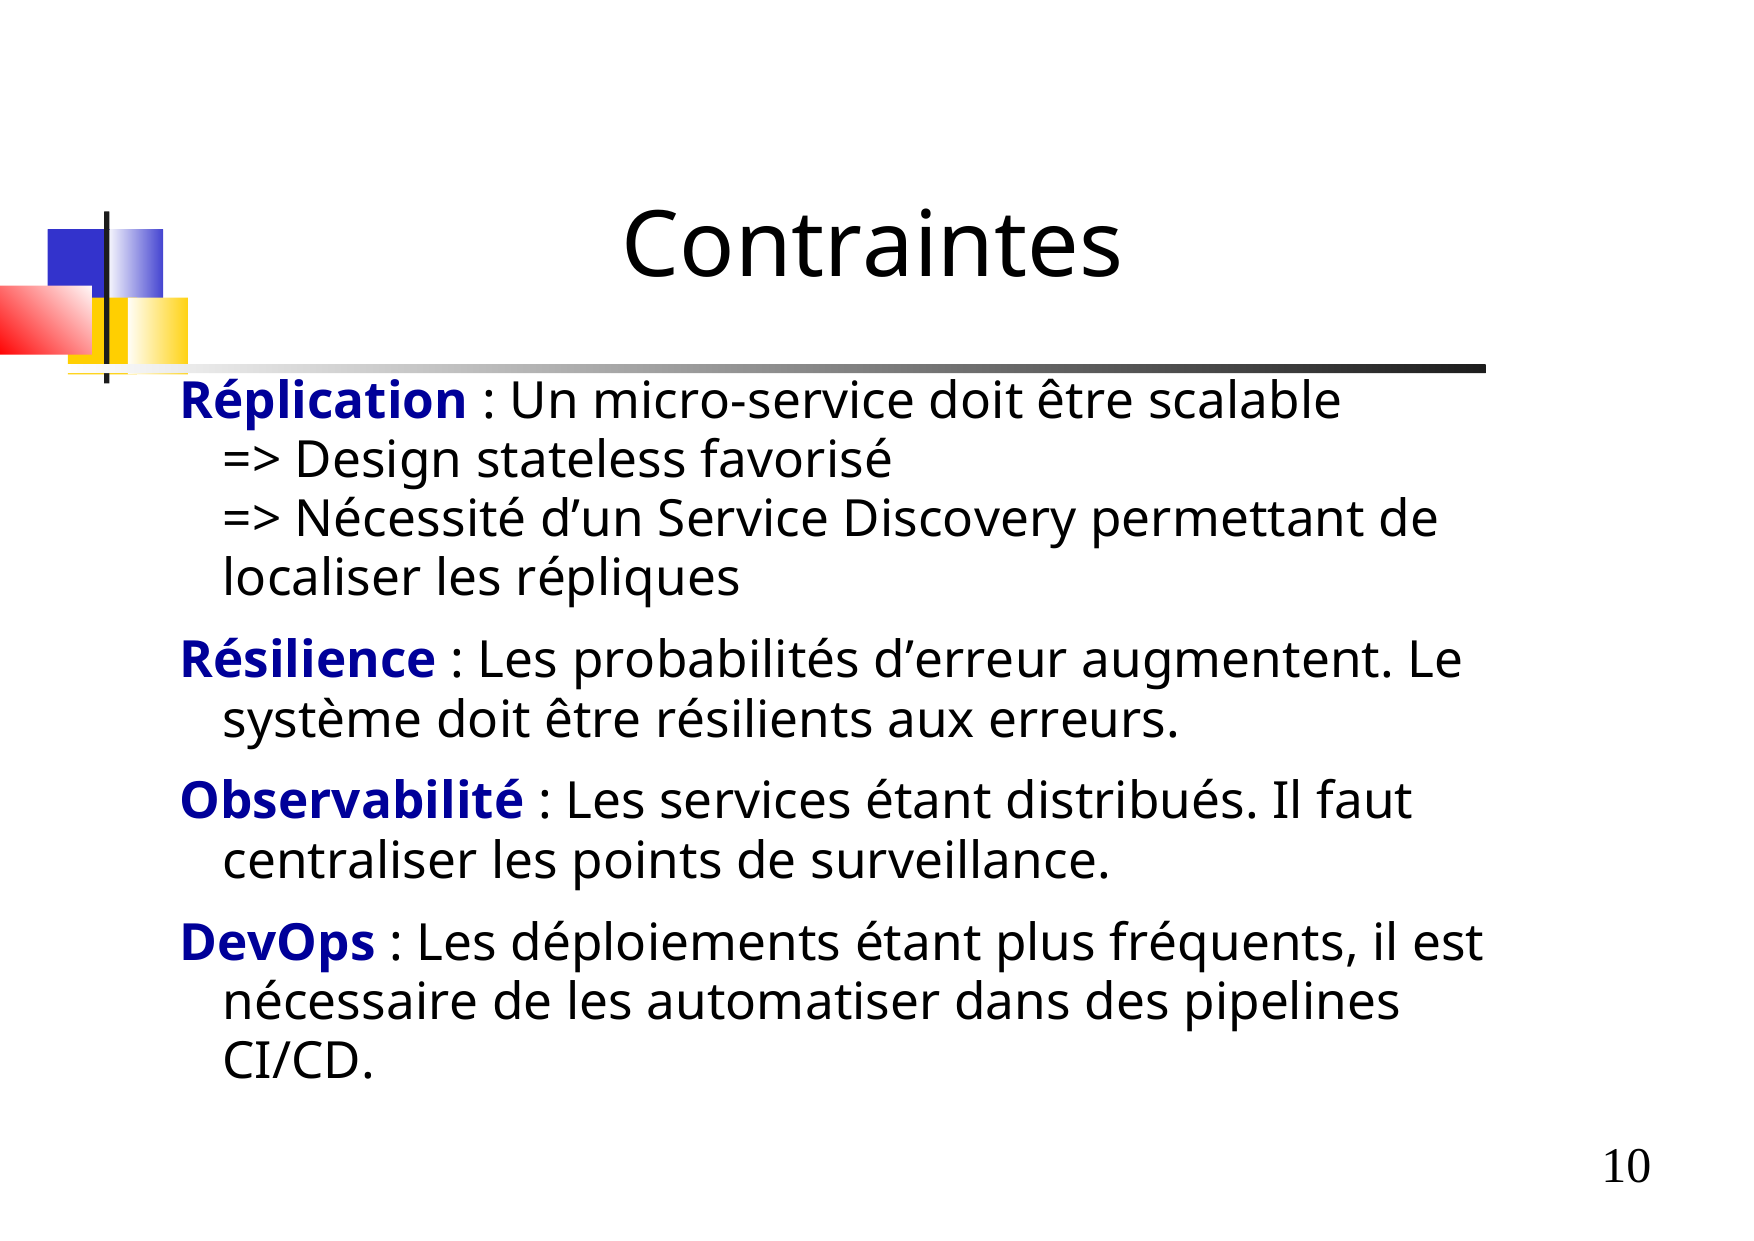

# Contraintes
Réplication : Un micro-service doit être scalable
=> Design stateless favorisé
=> Nécessité d’un Service Discovery permettant de localiser les répliques
Résilience : Les probabilités d’erreur augmentent. Le système doit être résilients aux erreurs.
Observabilité : Les services étant distribués. Il faut centraliser les points de surveillance.
DevOps : Les déploiements étant plus fréquents, il est nécessaire de les automatiser dans des pipelines CI/CD.